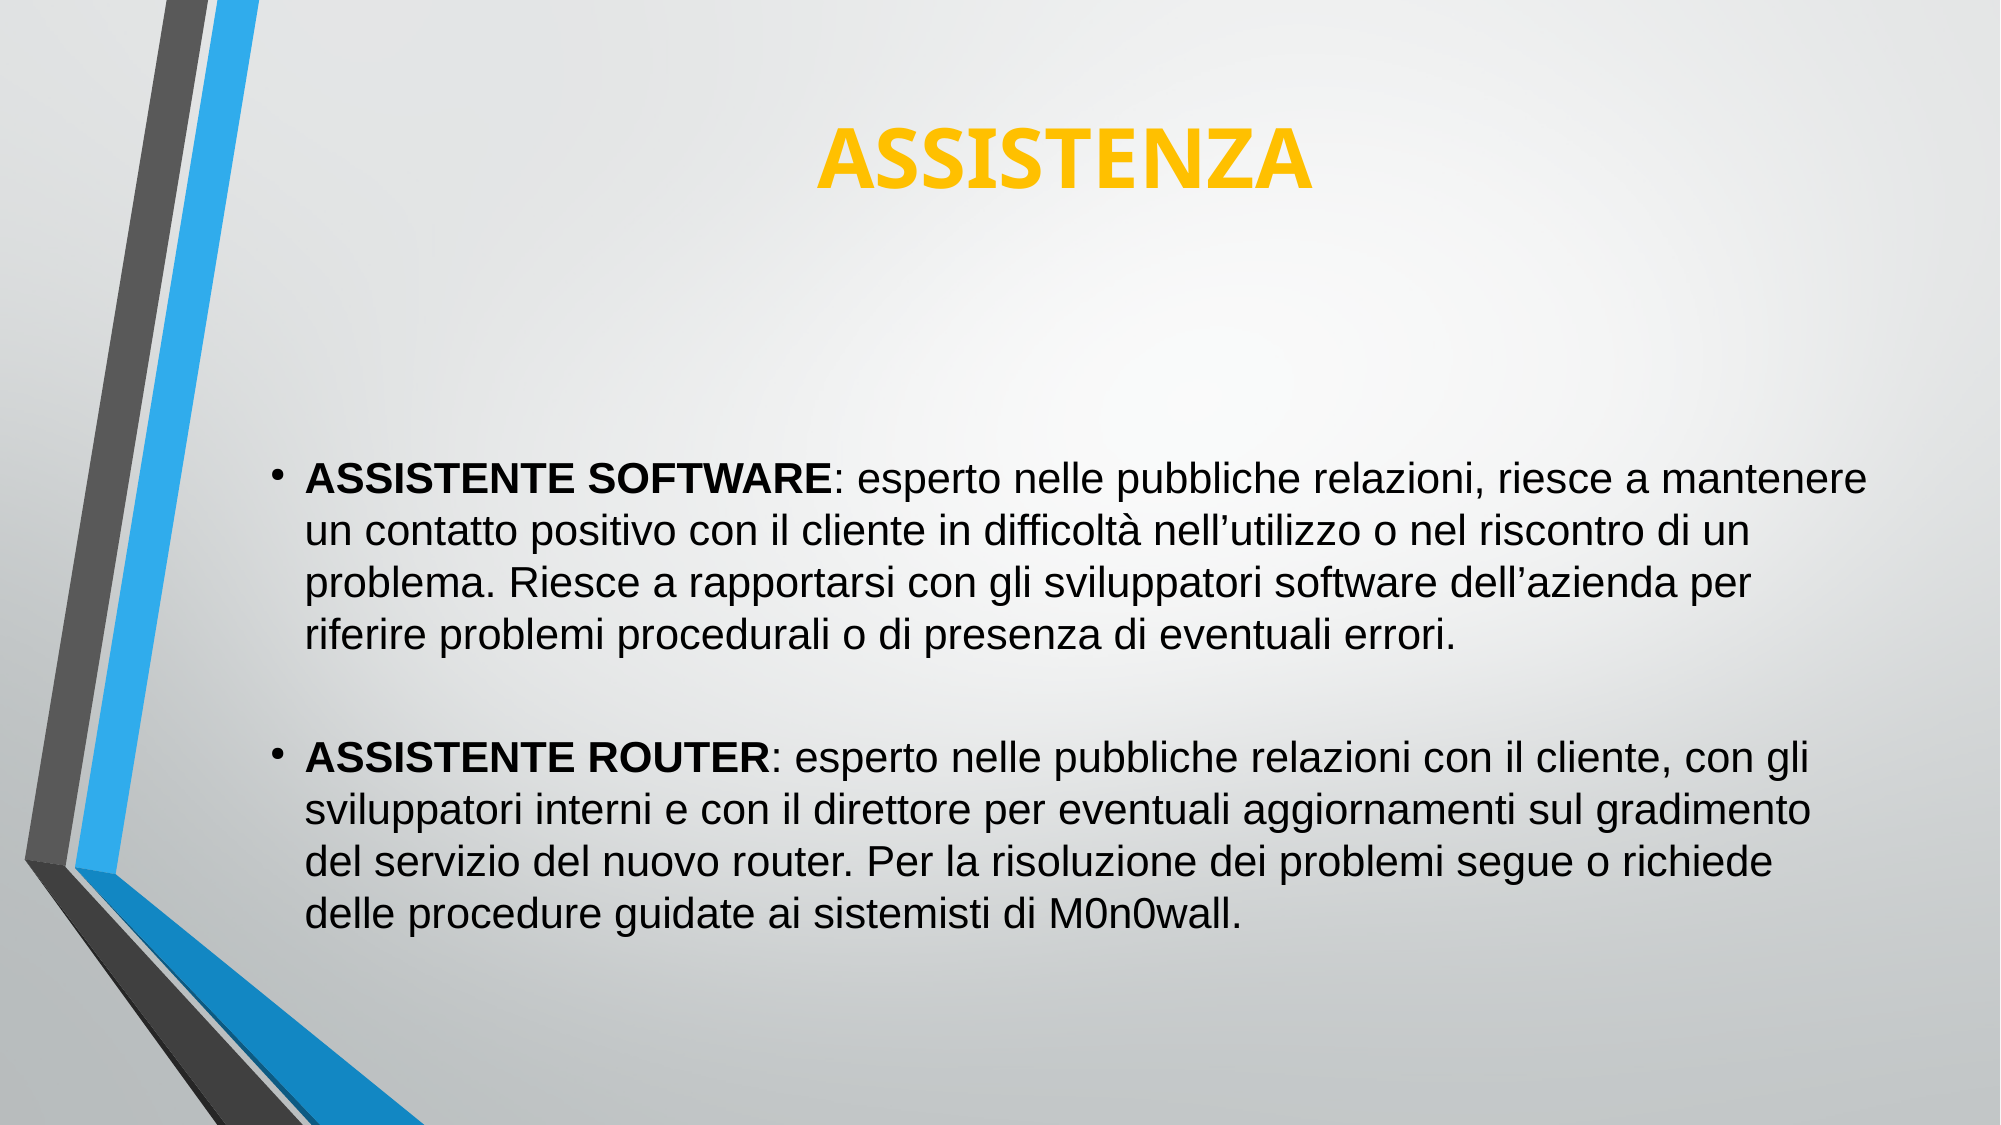

# ASSISTENZA
ASSISTENTE SOFTWARE: esperto nelle pubbliche relazioni, riesce a mantenere un contatto positivo con il cliente in difficoltà nell’utilizzo o nel riscontro di un problema. Riesce a rapportarsi con gli sviluppatori software dell’azienda per riferire problemi procedurali o di presenza di eventuali errori.
ASSISTENTE ROUTER: esperto nelle pubbliche relazioni con il cliente, con gli sviluppatori interni e con il direttore per eventuali aggiornamenti sul gradimento del servizio del nuovo router. Per la risoluzione dei problemi segue o richiede delle procedure guidate ai sistemisti di M0n0wall.